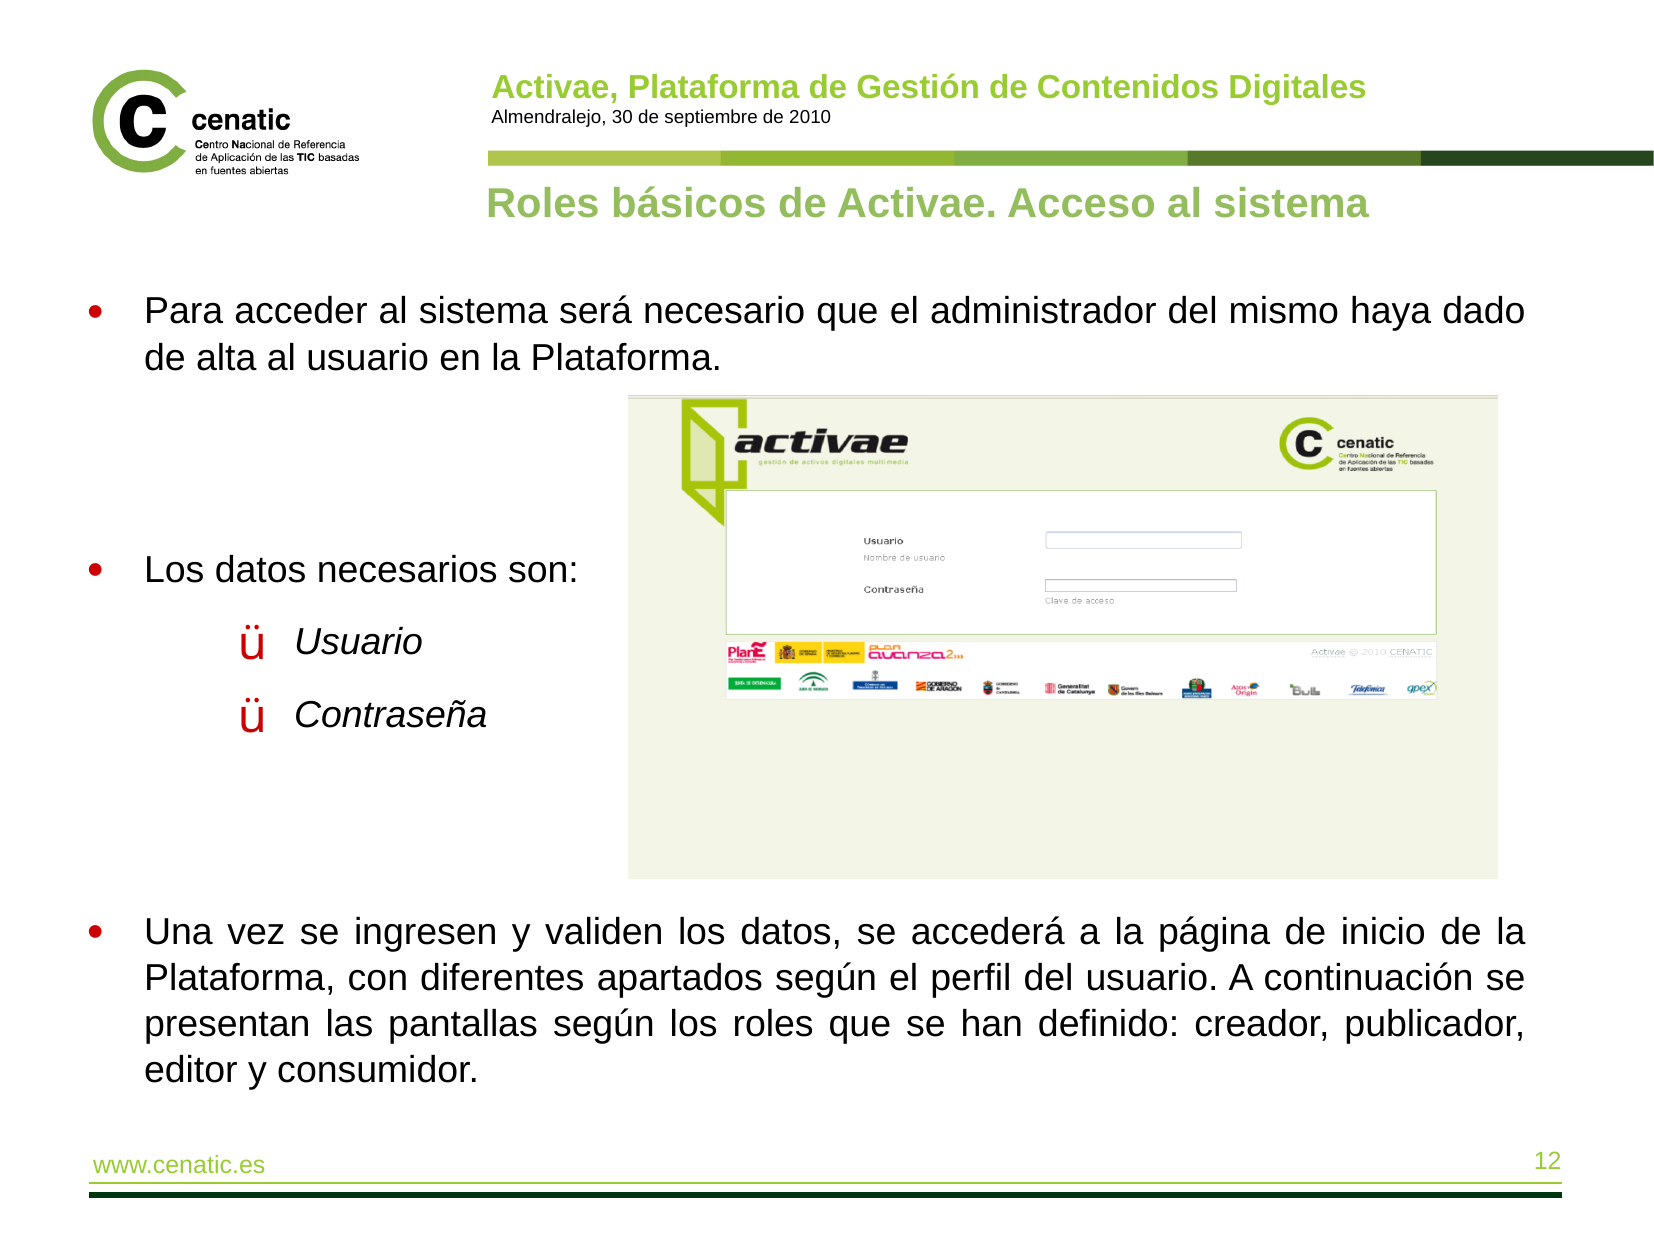

# Roles básicos de Activae. Acceso al sistema
Para acceder al sistema será necesario que el administrador del mismo haya dado de alta al usuario en la Plataforma.
Los datos necesarios son:
Usuario
Contraseña
Una vez se ingresen y validen los datos, se accederá a la página de inicio de la Plataforma, con diferentes apartados según el perfil del usuario. A continuación se presentan las pantallas según los roles que se han definido: creador, publicador, editor y consumidor.
12
www.cenatic.es